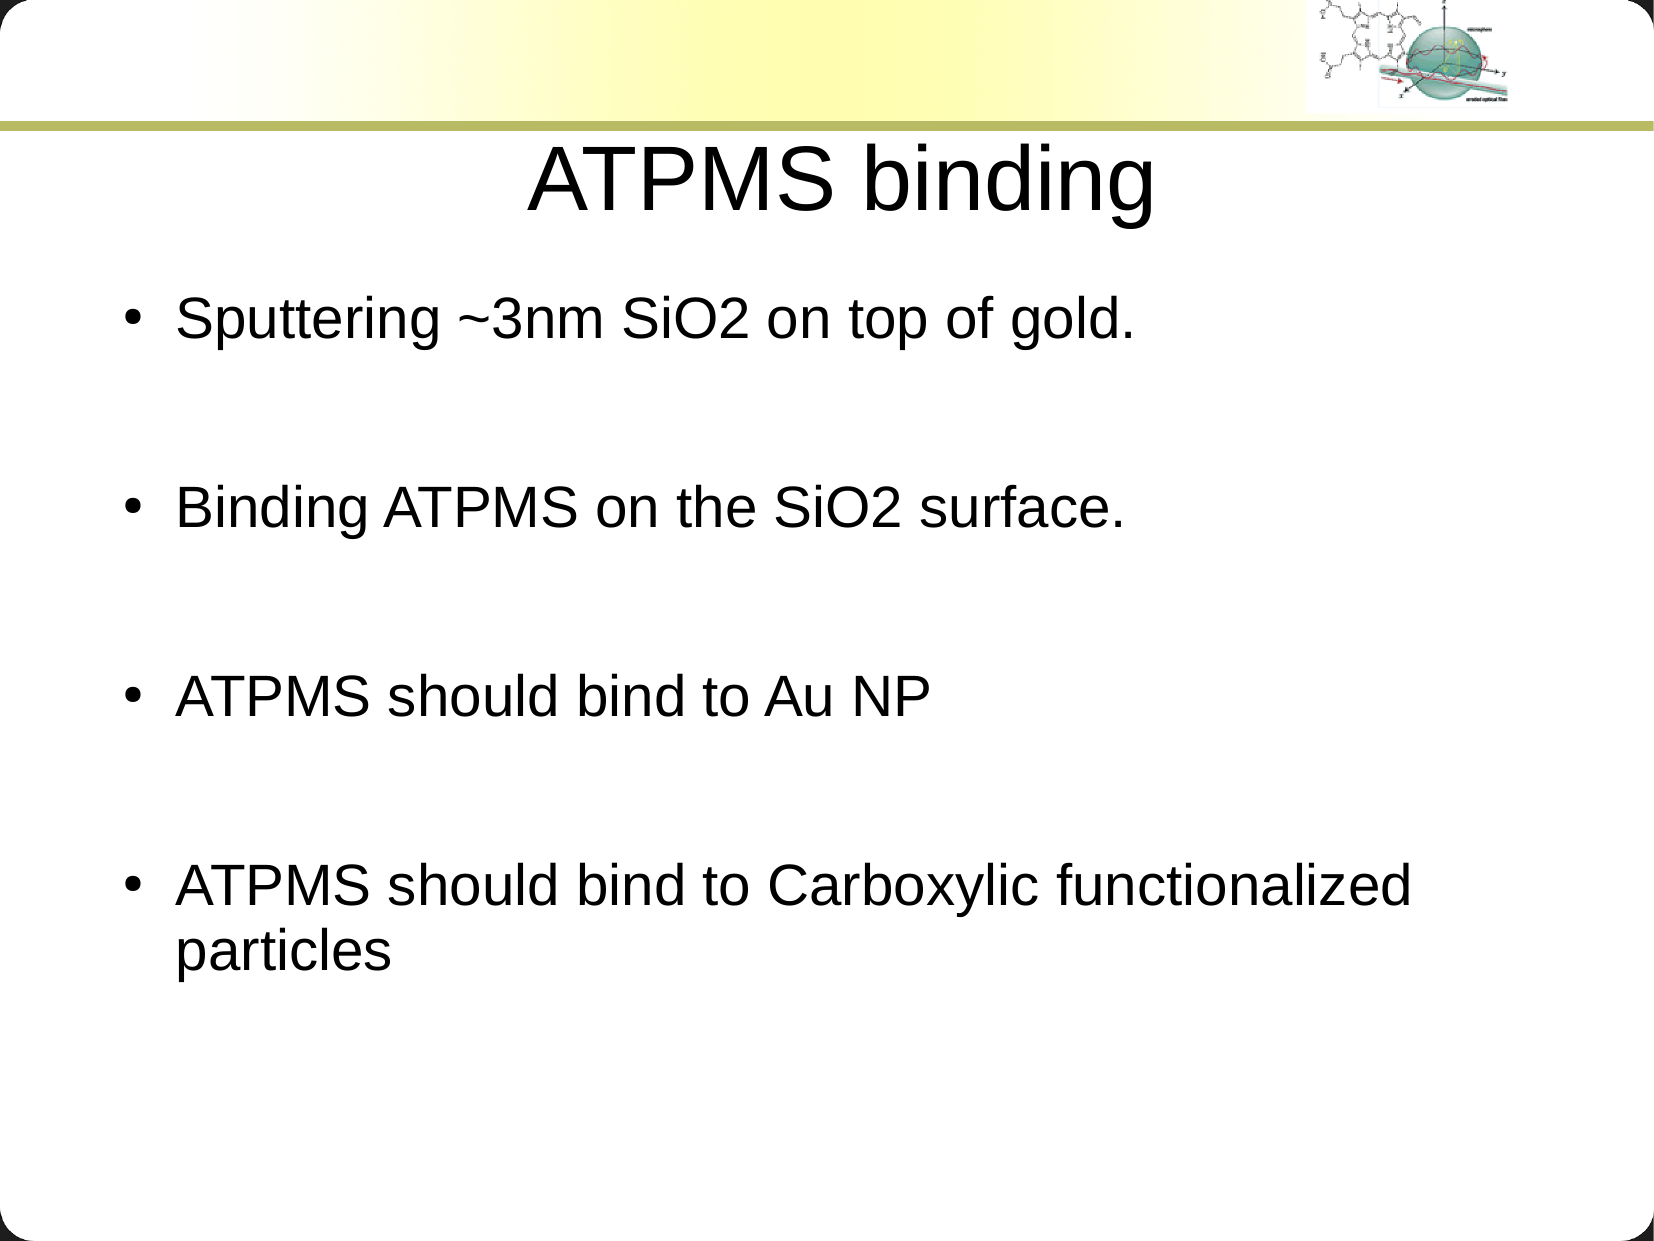

# ATPMS binding
Sputtering ~3nm SiO2 on top of gold.
Binding ATPMS on the SiO2 surface.
ATPMS should bind to Au NP
ATPMS should bind to Carboxylic functionalized particles